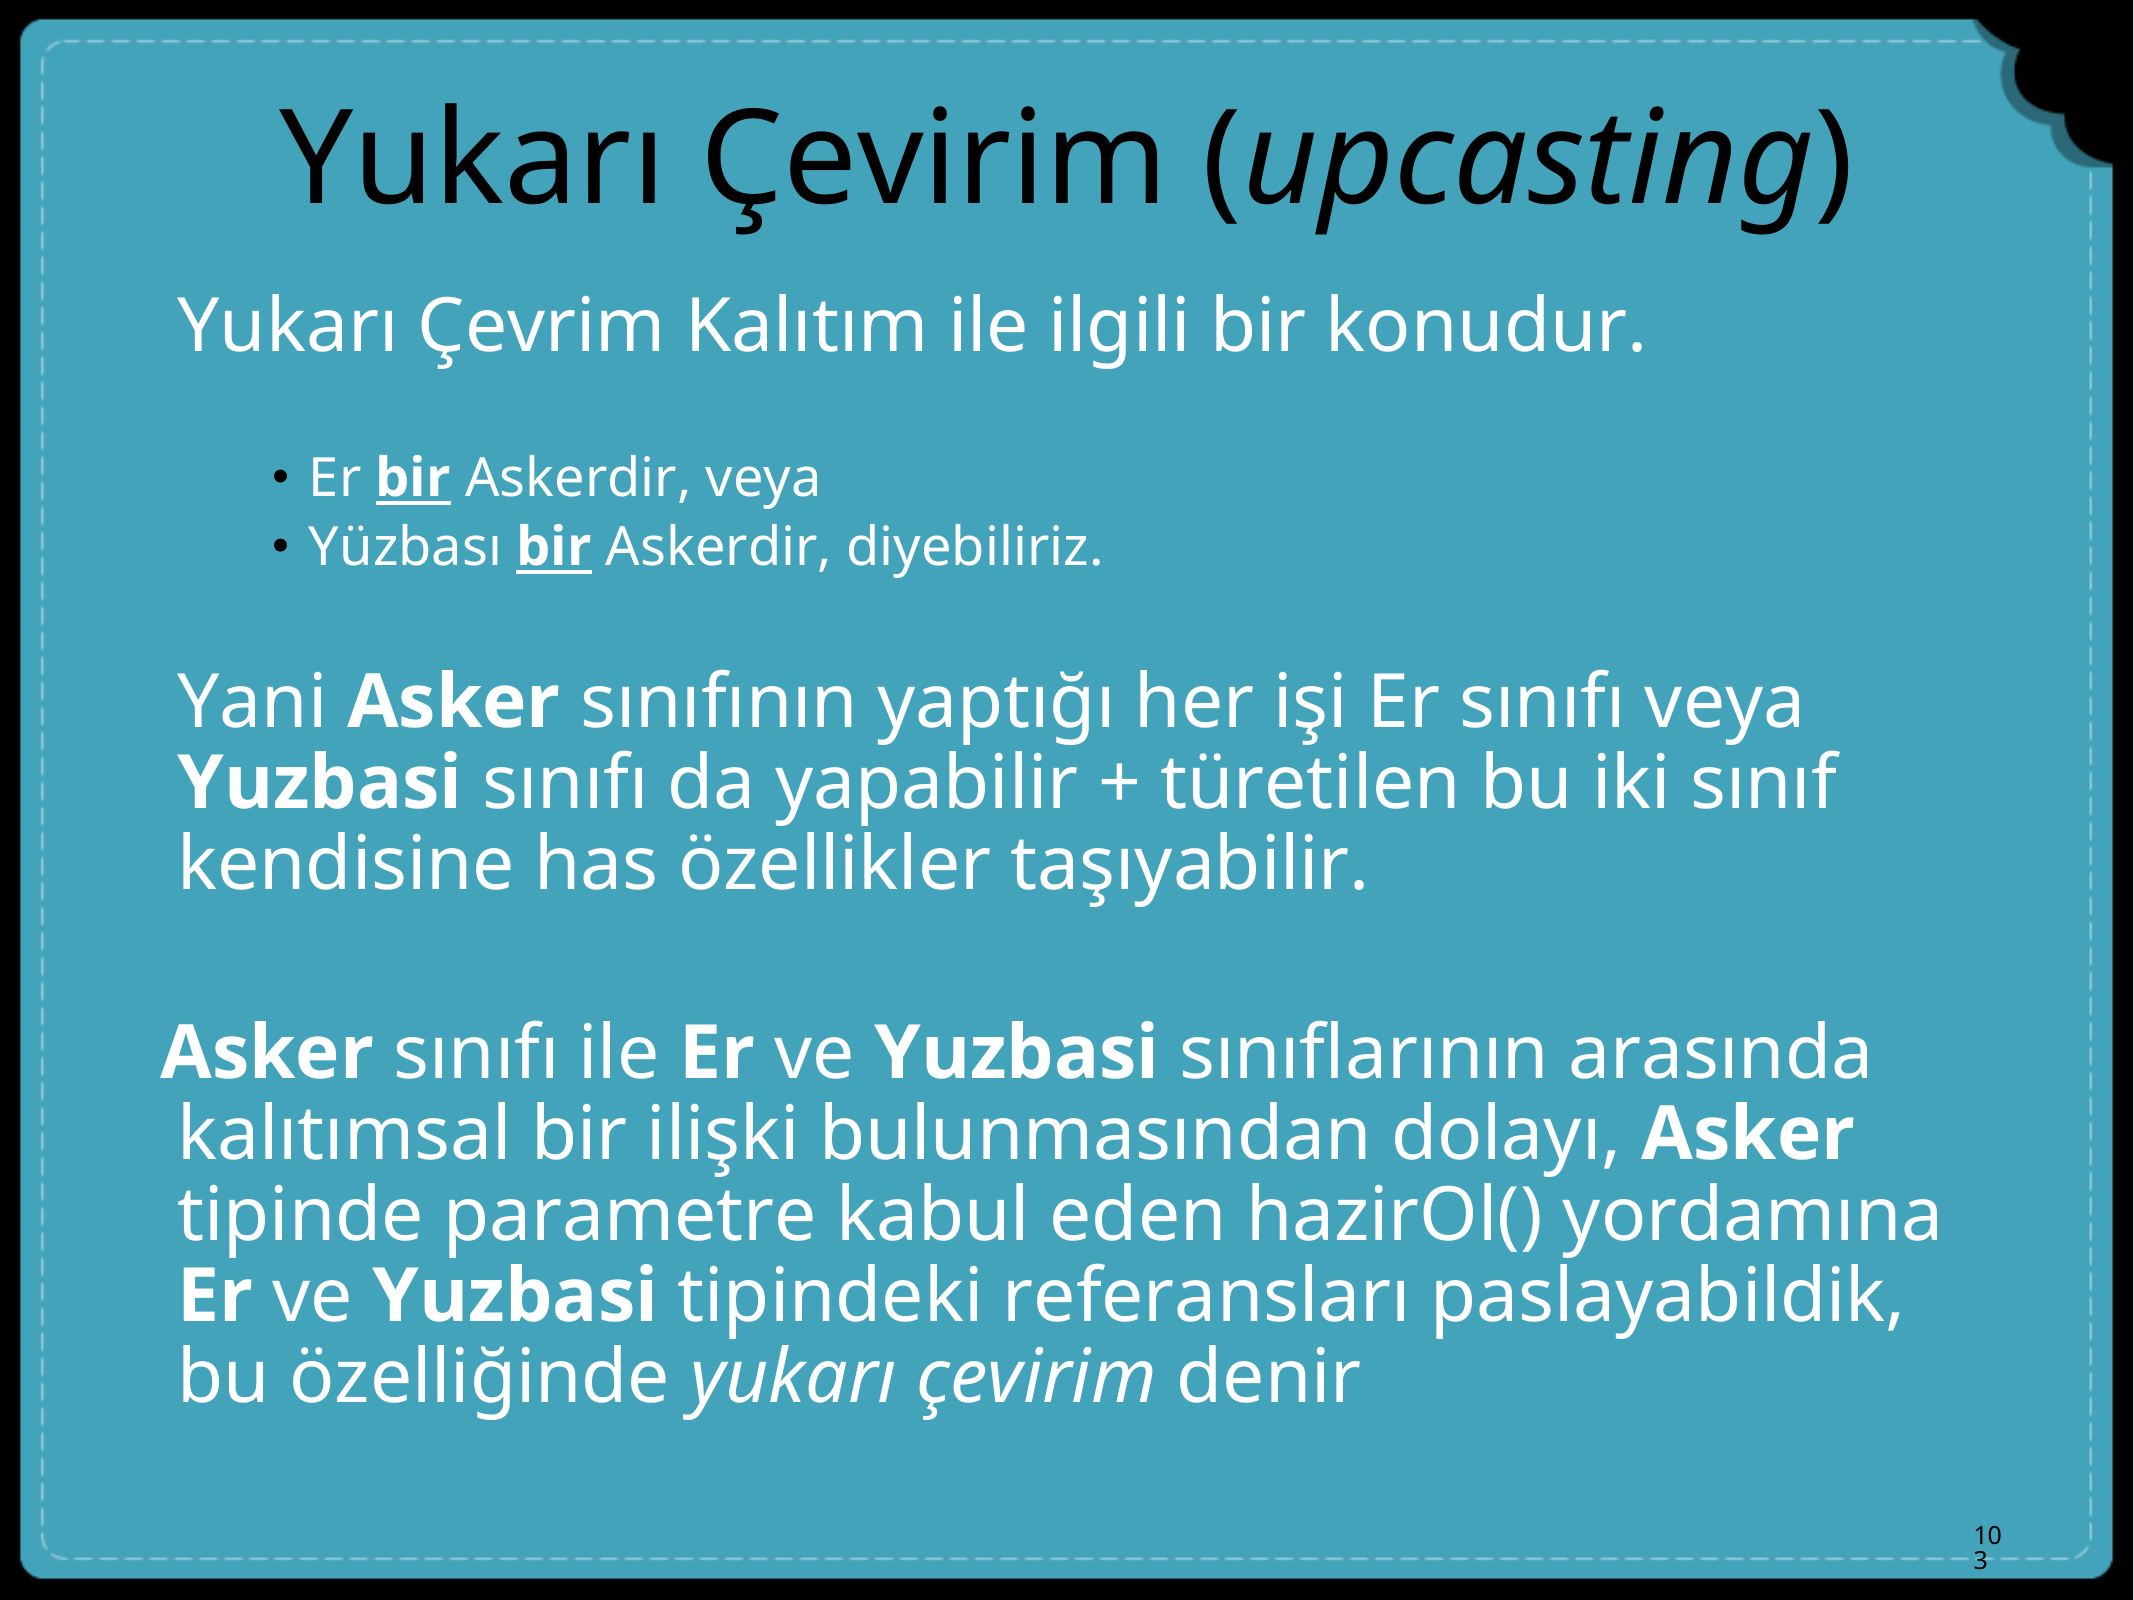

# Yukarı Çevirim (upcasting)
	Yukarı Çevrim Kalıtım ile ilgili bir konudur.
Er bir Askerdir, veya
Yüzbası bir Askerdir, diyebiliriz.
	Yani Asker sınıfının yaptığı her işi Er sınıfı veya Yuzbasi sınıfı da yapabilir + türetilen bu iki sınıf kendisine has özellikler taşıyabilir.
 Asker sınıfı ile Er ve Yuzbasi sınıflarının arasında kalıtımsal bir ilişki bulunmasından dolayı, Asker tipinde parametre kabul eden hazirOl() yordamına Er ve Yuzbasi tipindeki referansları paslayabildik, bu özelliğinde yukarı çevirim denir
103